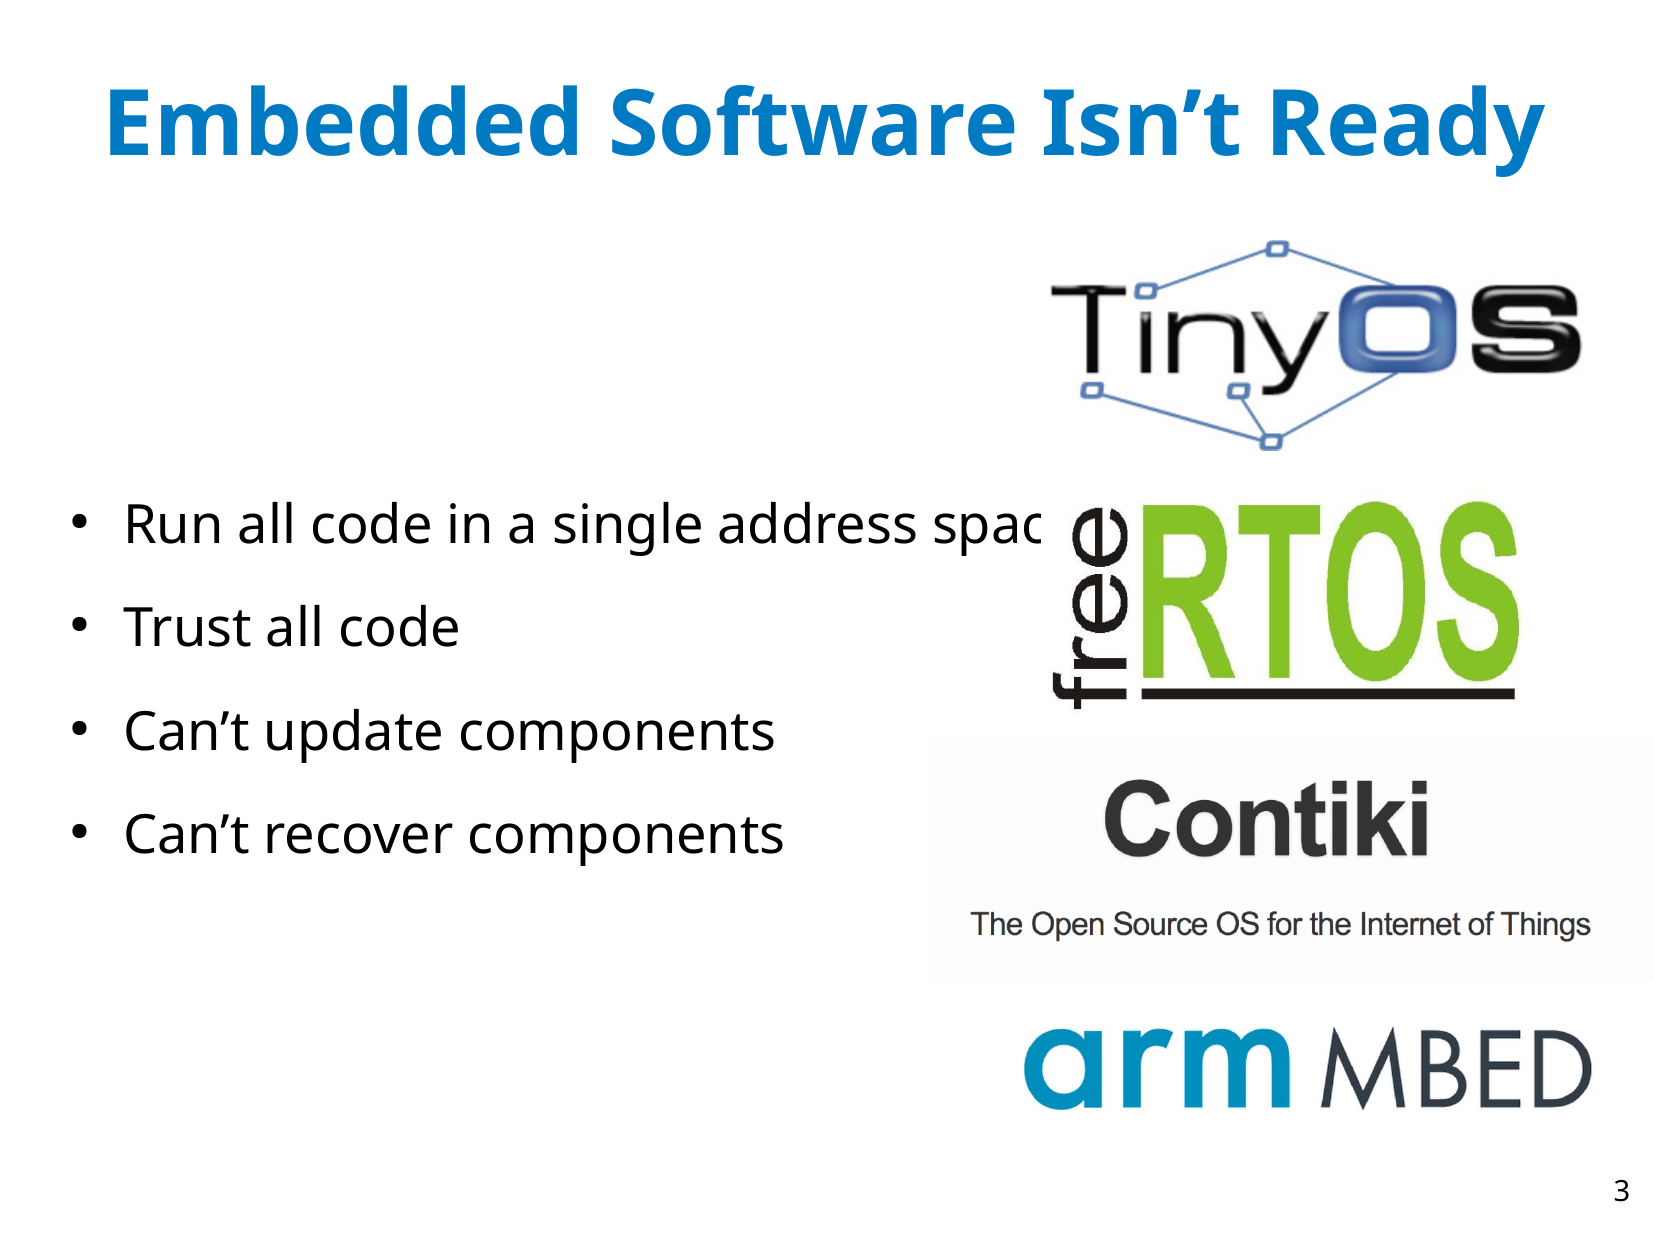

Embedded Software Isn’t Ready
# Run all code in a single address space
Trust all code
Can’t update components
Can’t recover components
3